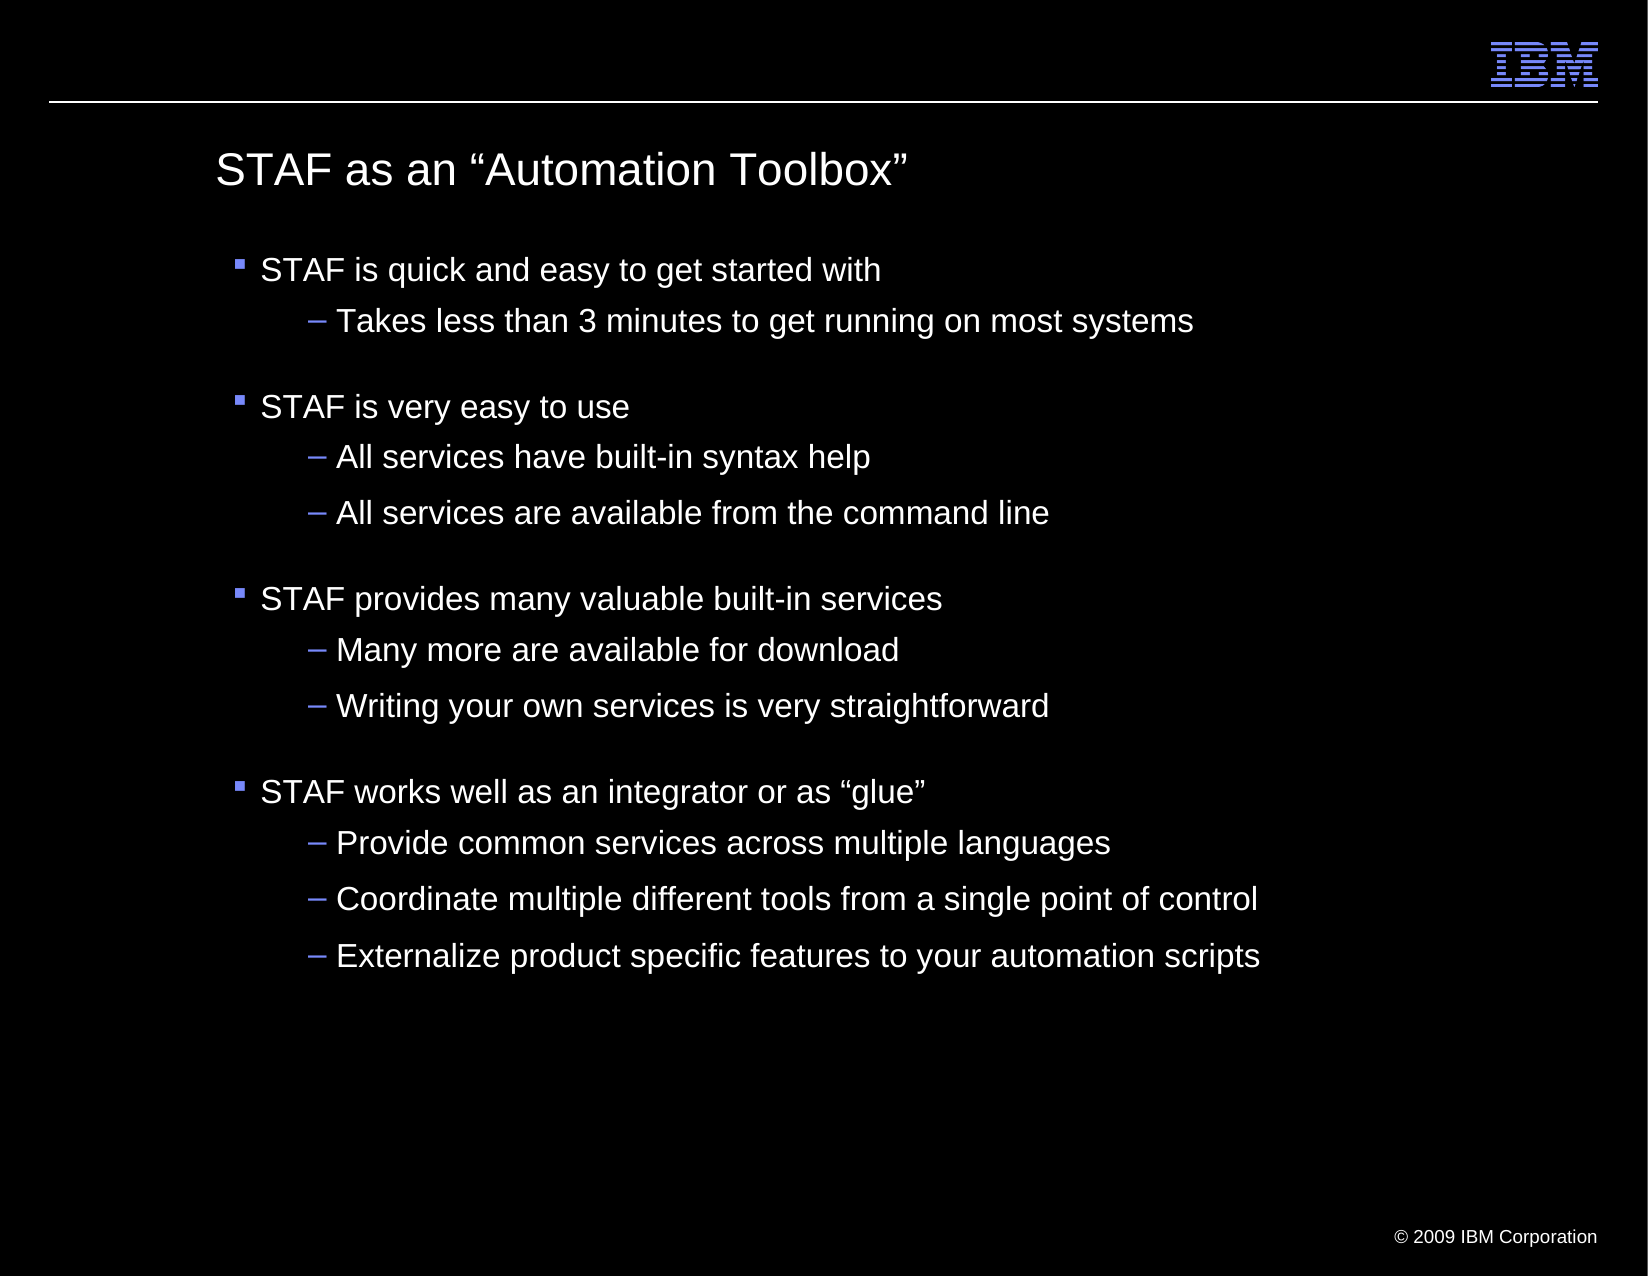

# STAF as an “Automation Toolbox”
STAF is quick and easy to get started with
Takes less than 3 minutes to get running on most systems
STAF is very easy to use
All services have built-in syntax help
All services are available from the command line
STAF provides many valuable built-in services
Many more are available for download
Writing your own services is very straightforward
STAF works well as an integrator or as “glue”
Provide common services across multiple languages
Coordinate multiple different tools from a single point of control
Externalize product specific features to your automation scripts